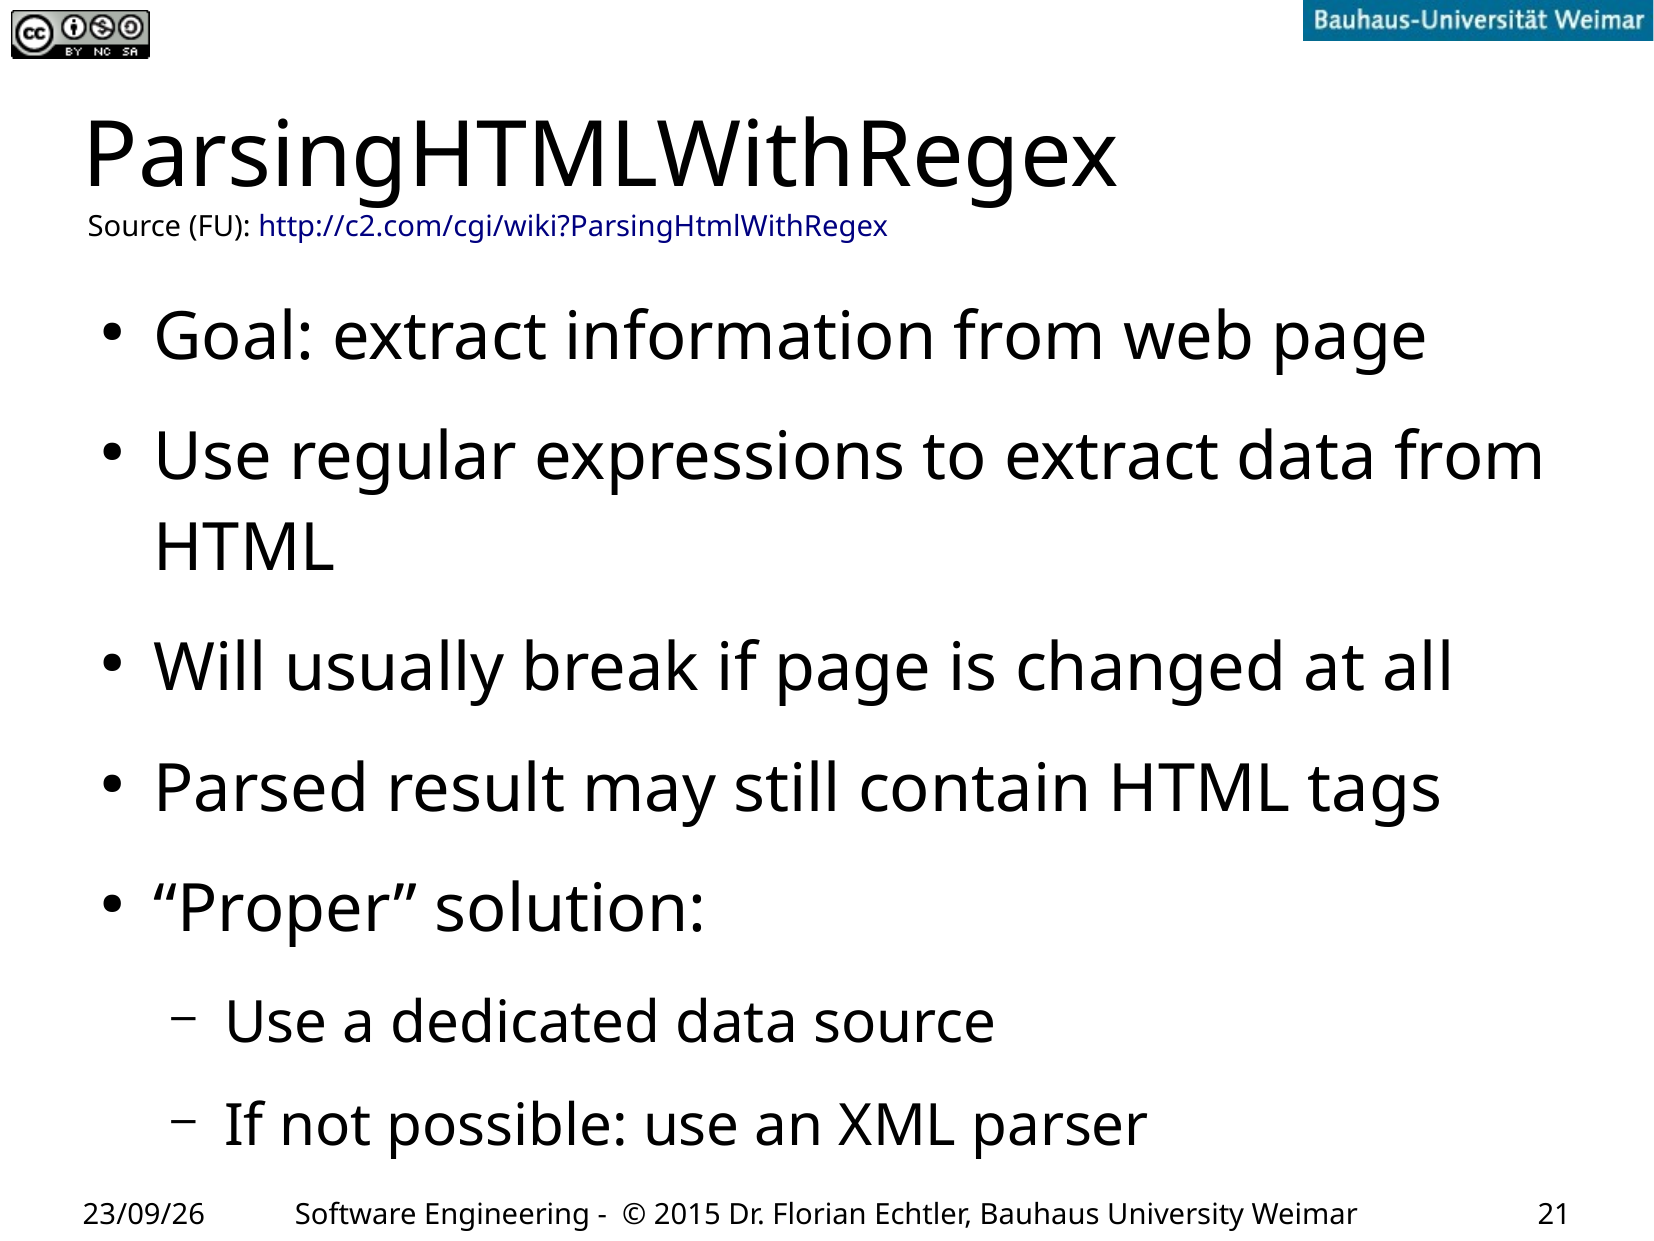

# ParsingHTMLWithRegex
Source (FU): http://c2.com/cgi/wiki?ParsingHtmlWithRegex
Goal: extract information from web page
Use regular expressions to extract data from HTML
Will usually break if page is changed at all
Parsed result may still contain HTML tags
“Proper” solution:
Use a dedicated data source
If not possible: use an XML parser
Software Engineering - © 2015 Dr. Florian Echtler, Bauhaus University Weimar
21